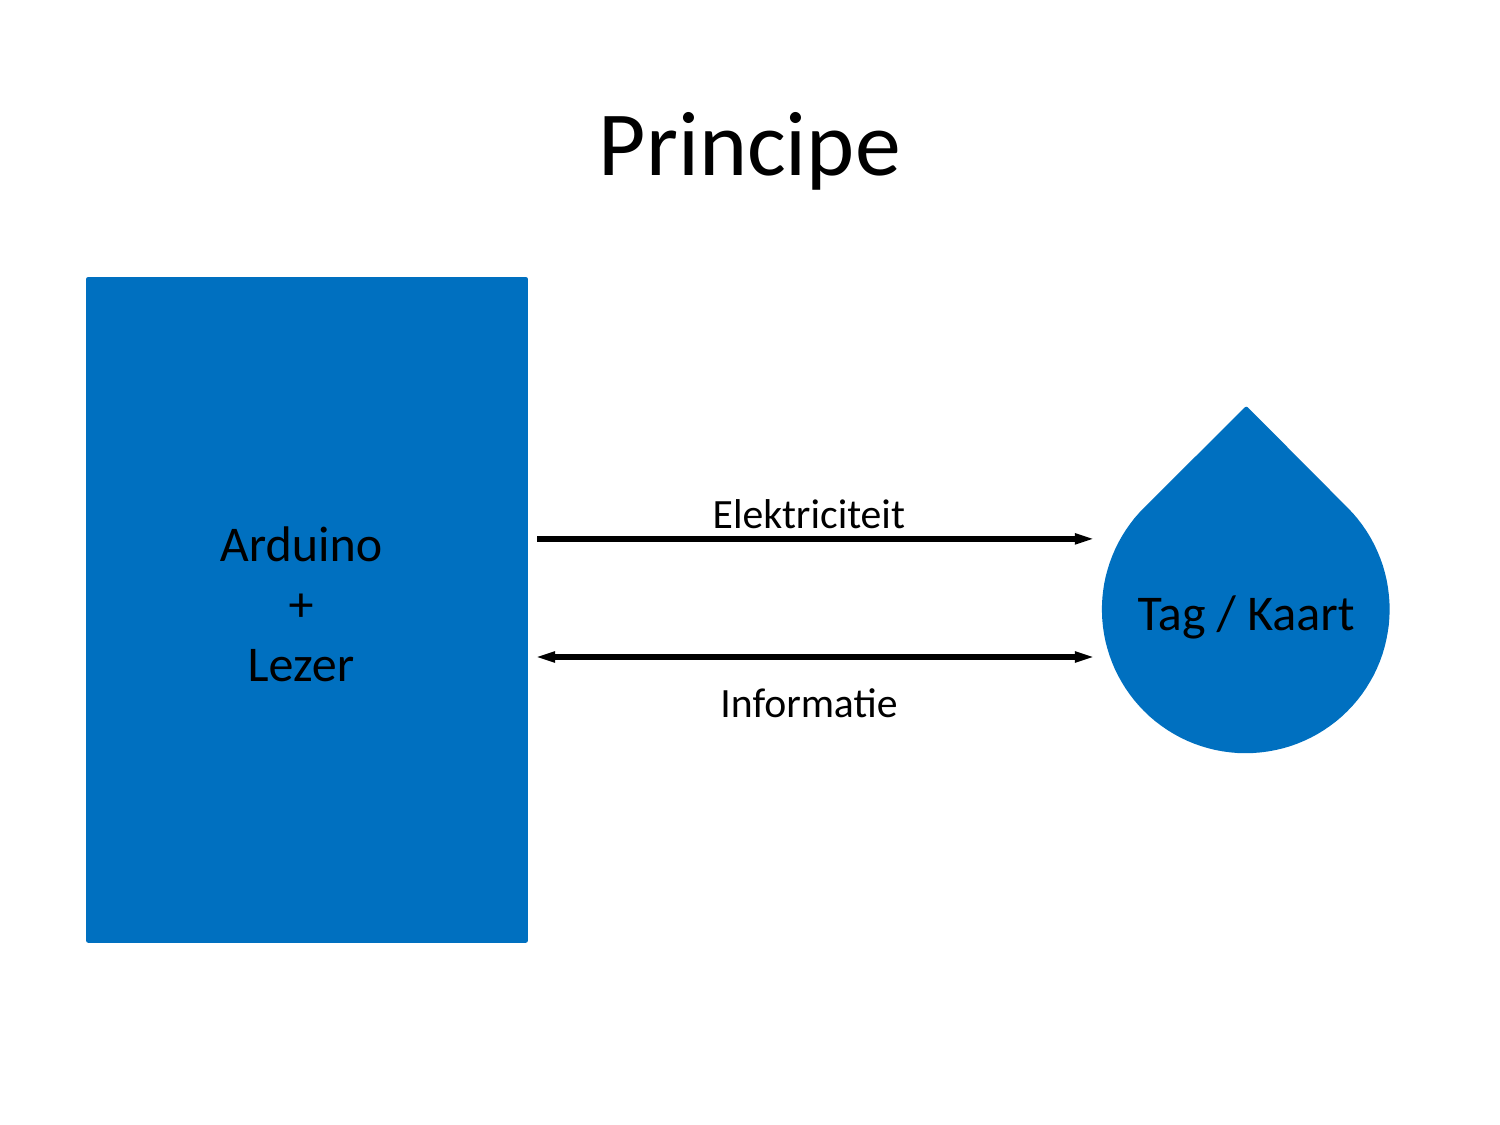

# Principe
Elektriciteit
Arduino
+
Lezer
Tag / Kaart
Informatie